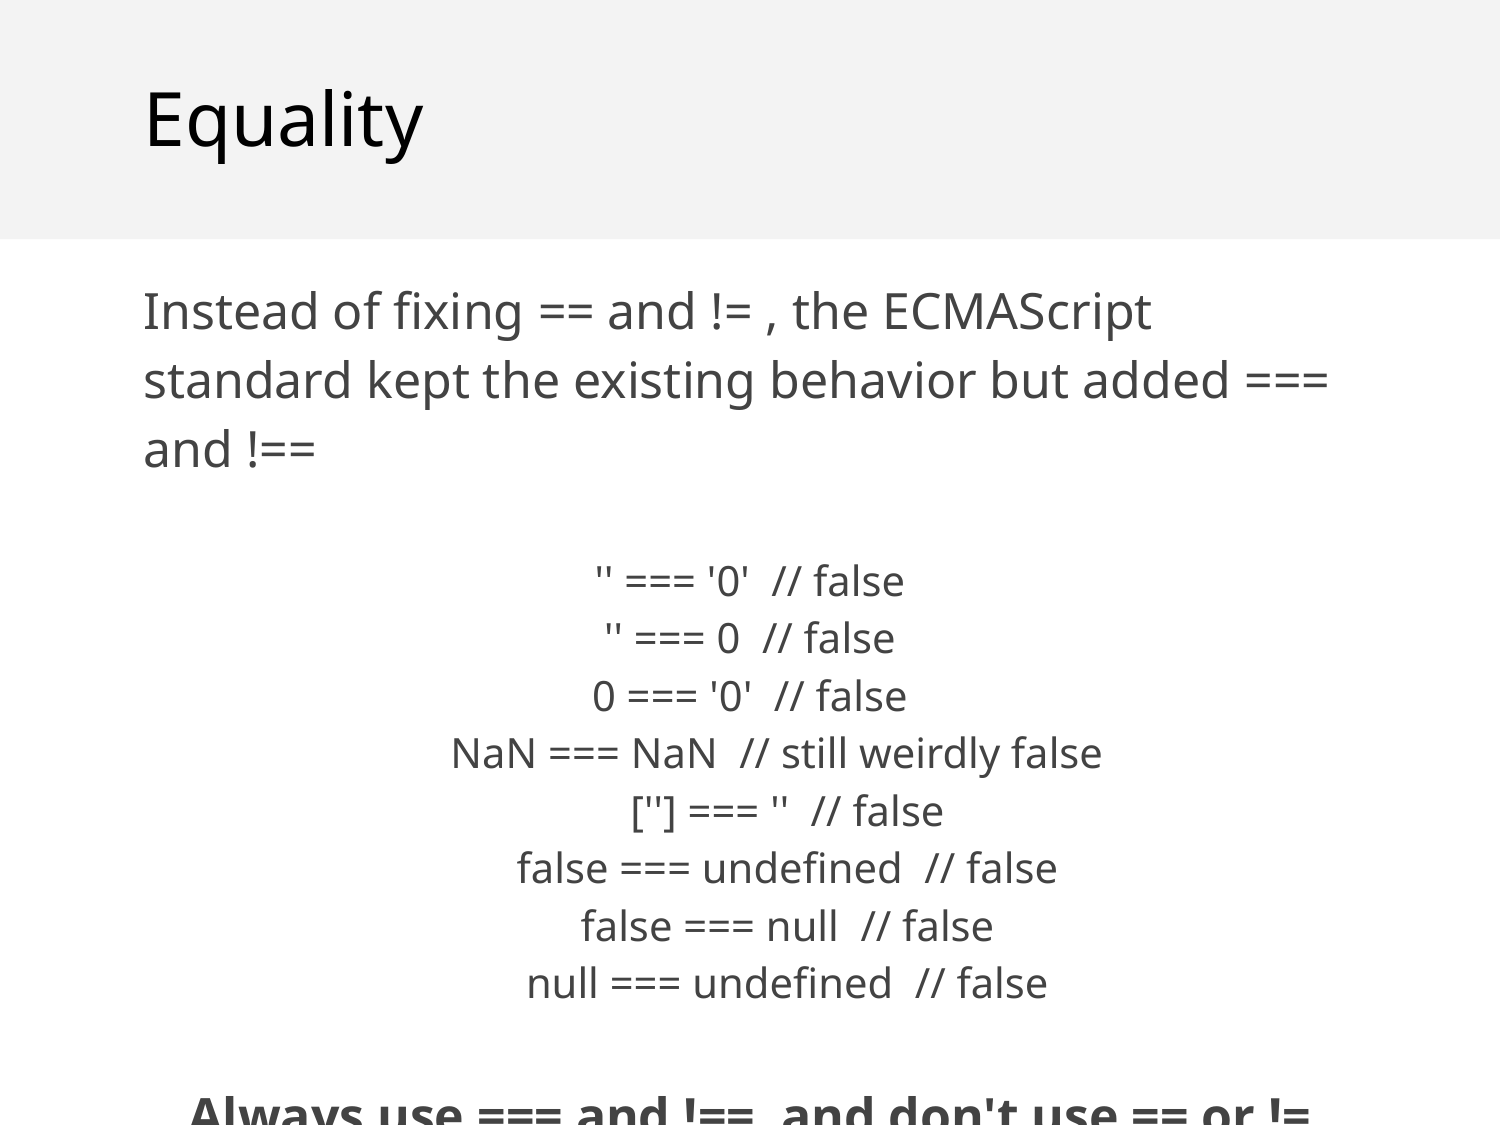

# Equality
Instead of fixing == and != , the ECMAScript standard kept the existing behavior but added === and !==
'' === '0' // false
'' === 0 // false
0 === '0' // false
	NaN === NaN // still weirdly false
[''] === '' // false
false === undefined // false
false === null // false
null === undefined // false
Always use === and !== and don't use == or !=